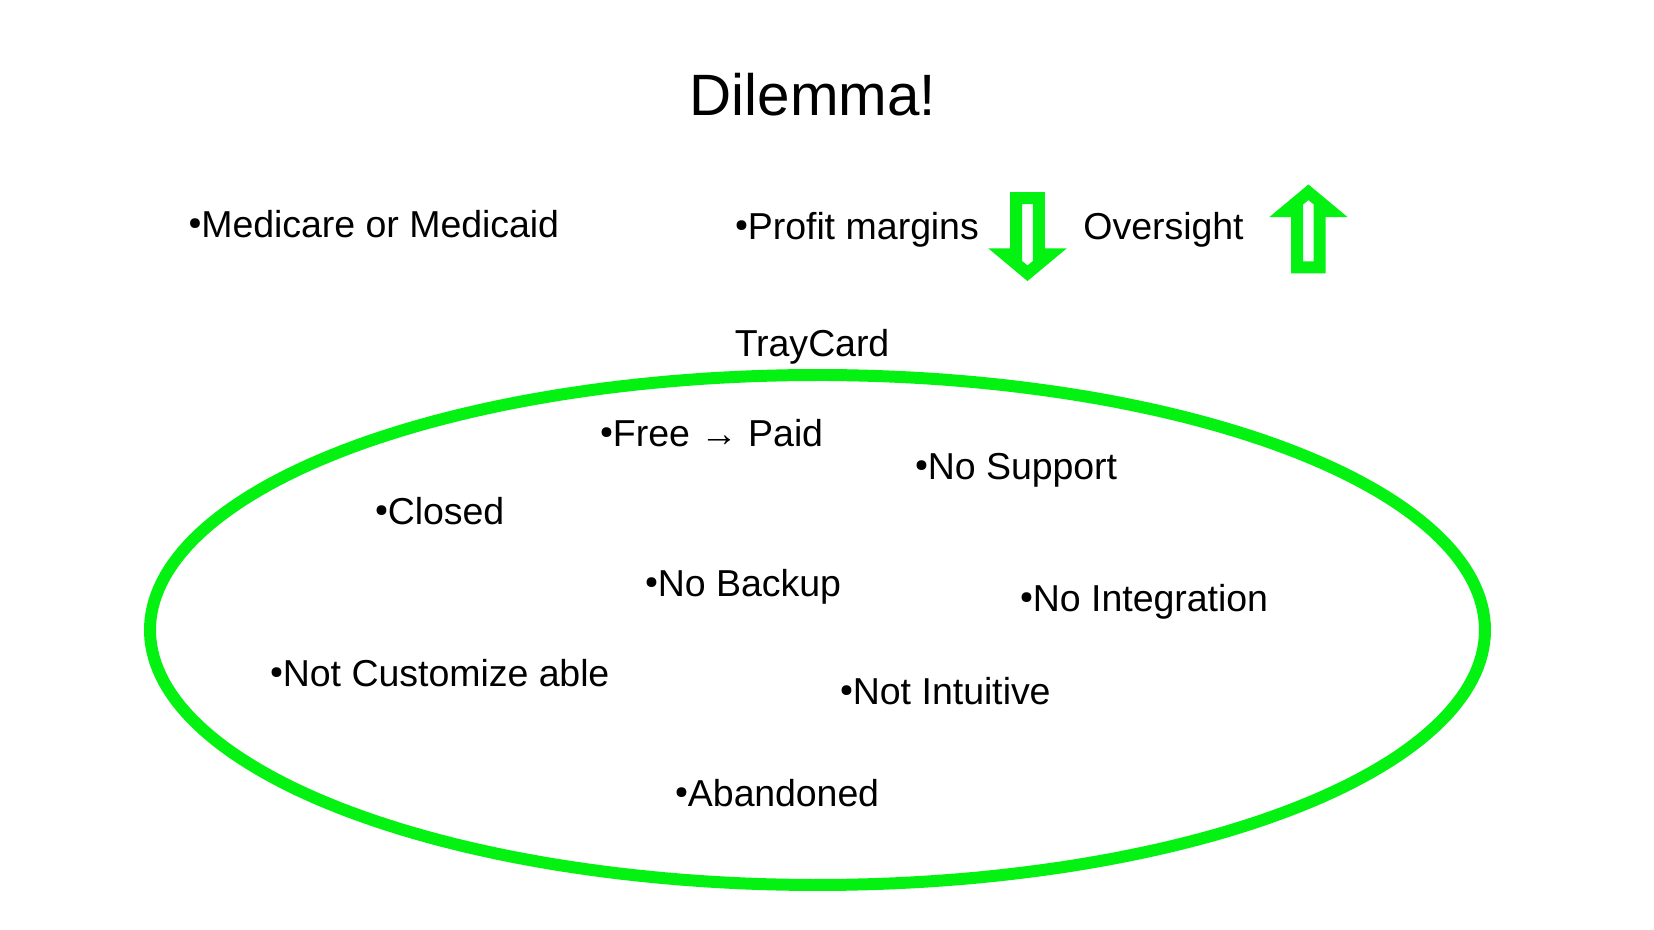

Dilemma!
Medicare or Medicaid
Profit margins Oversight
TrayCard
Free → Paid
No Support
Closed
No Backup
No Integration
Not Customize able
Not Intuitive
Abandoned